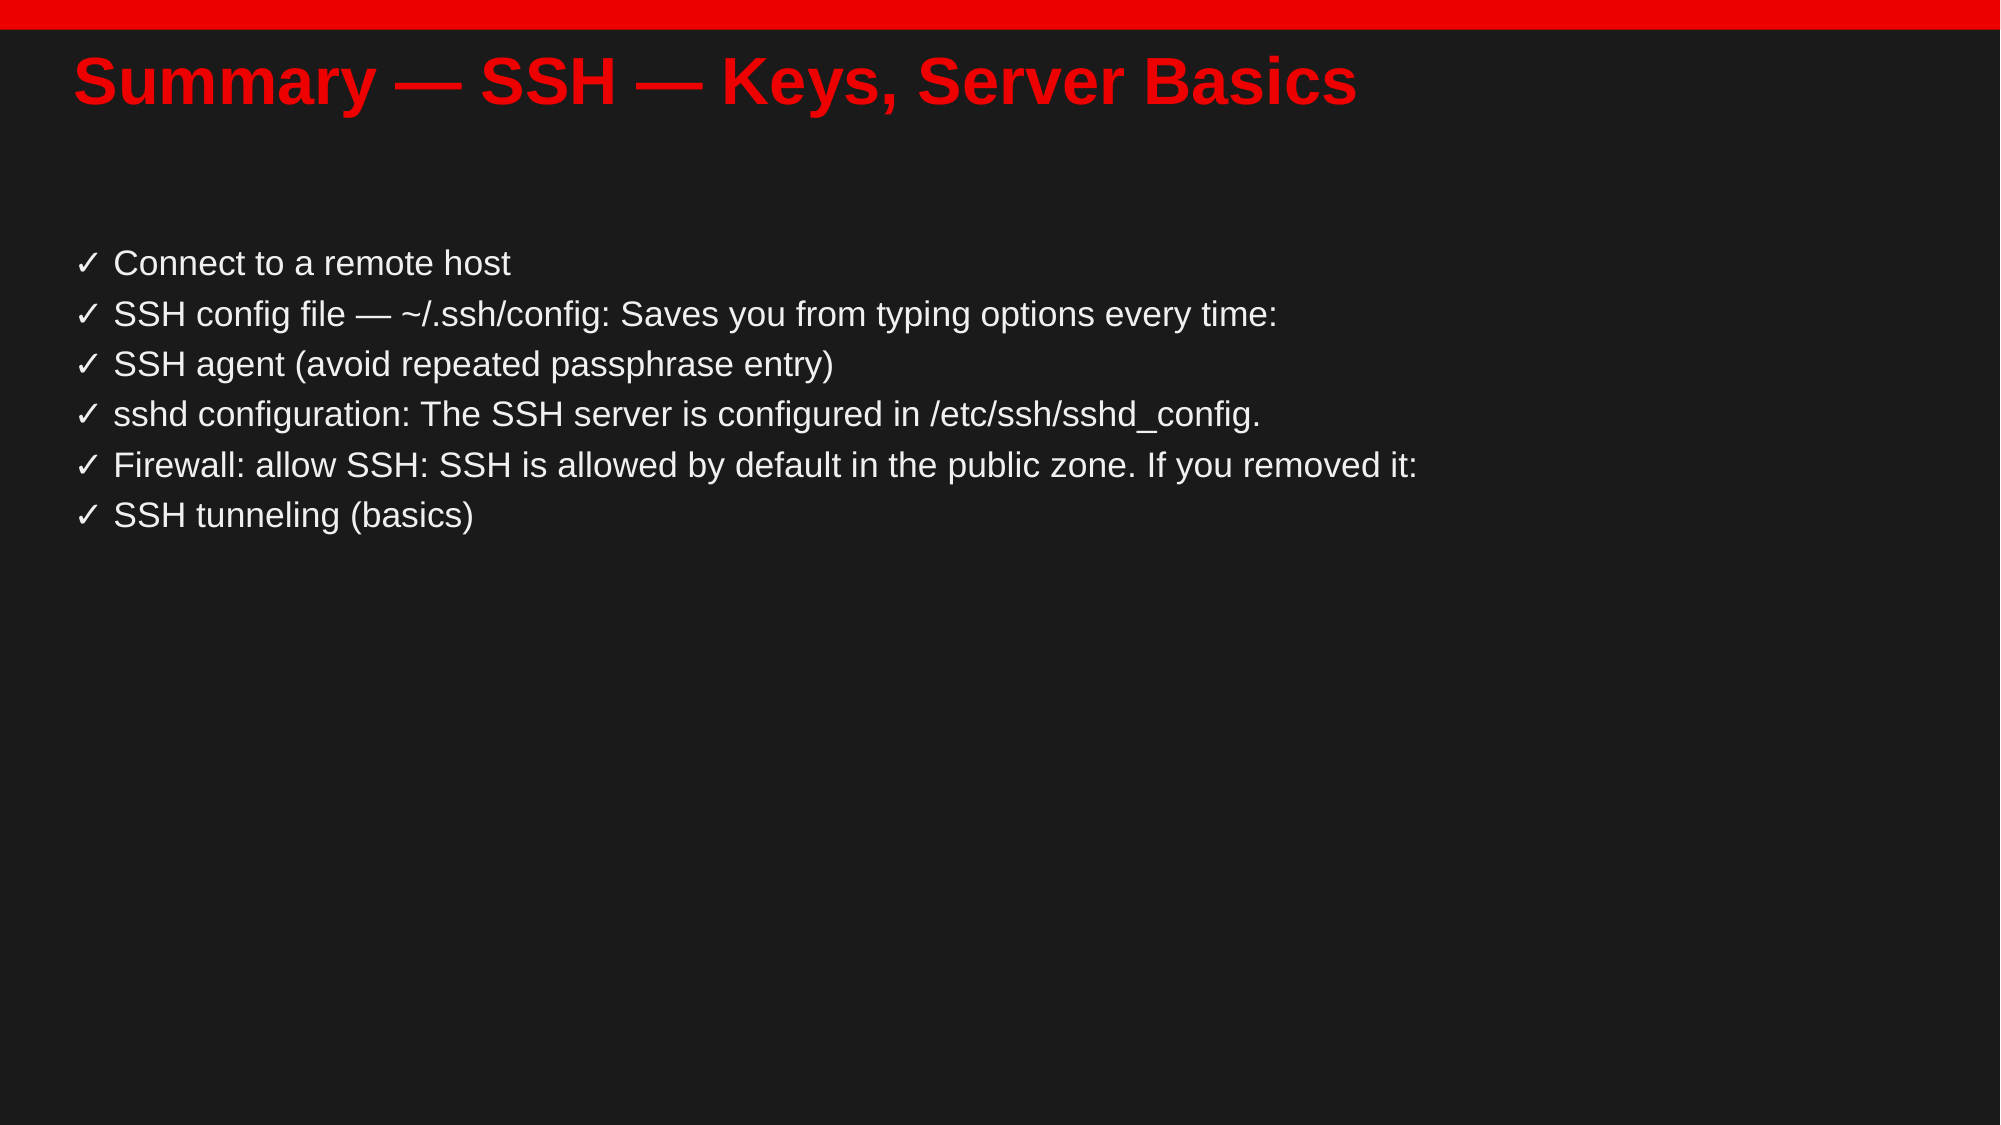

Summary — SSH — Keys, Server Basics
✓ Connect to a remote host
✓ SSH config file — ~/.ssh/config: Saves you from typing options every time:
✓ SSH agent (avoid repeated passphrase entry)
✓ sshd configuration: The SSH server is configured in /etc/ssh/sshd_config.
✓ Firewall: allow SSH: SSH is allowed by default in the public zone. If you removed it:
✓ SSH tunneling (basics)